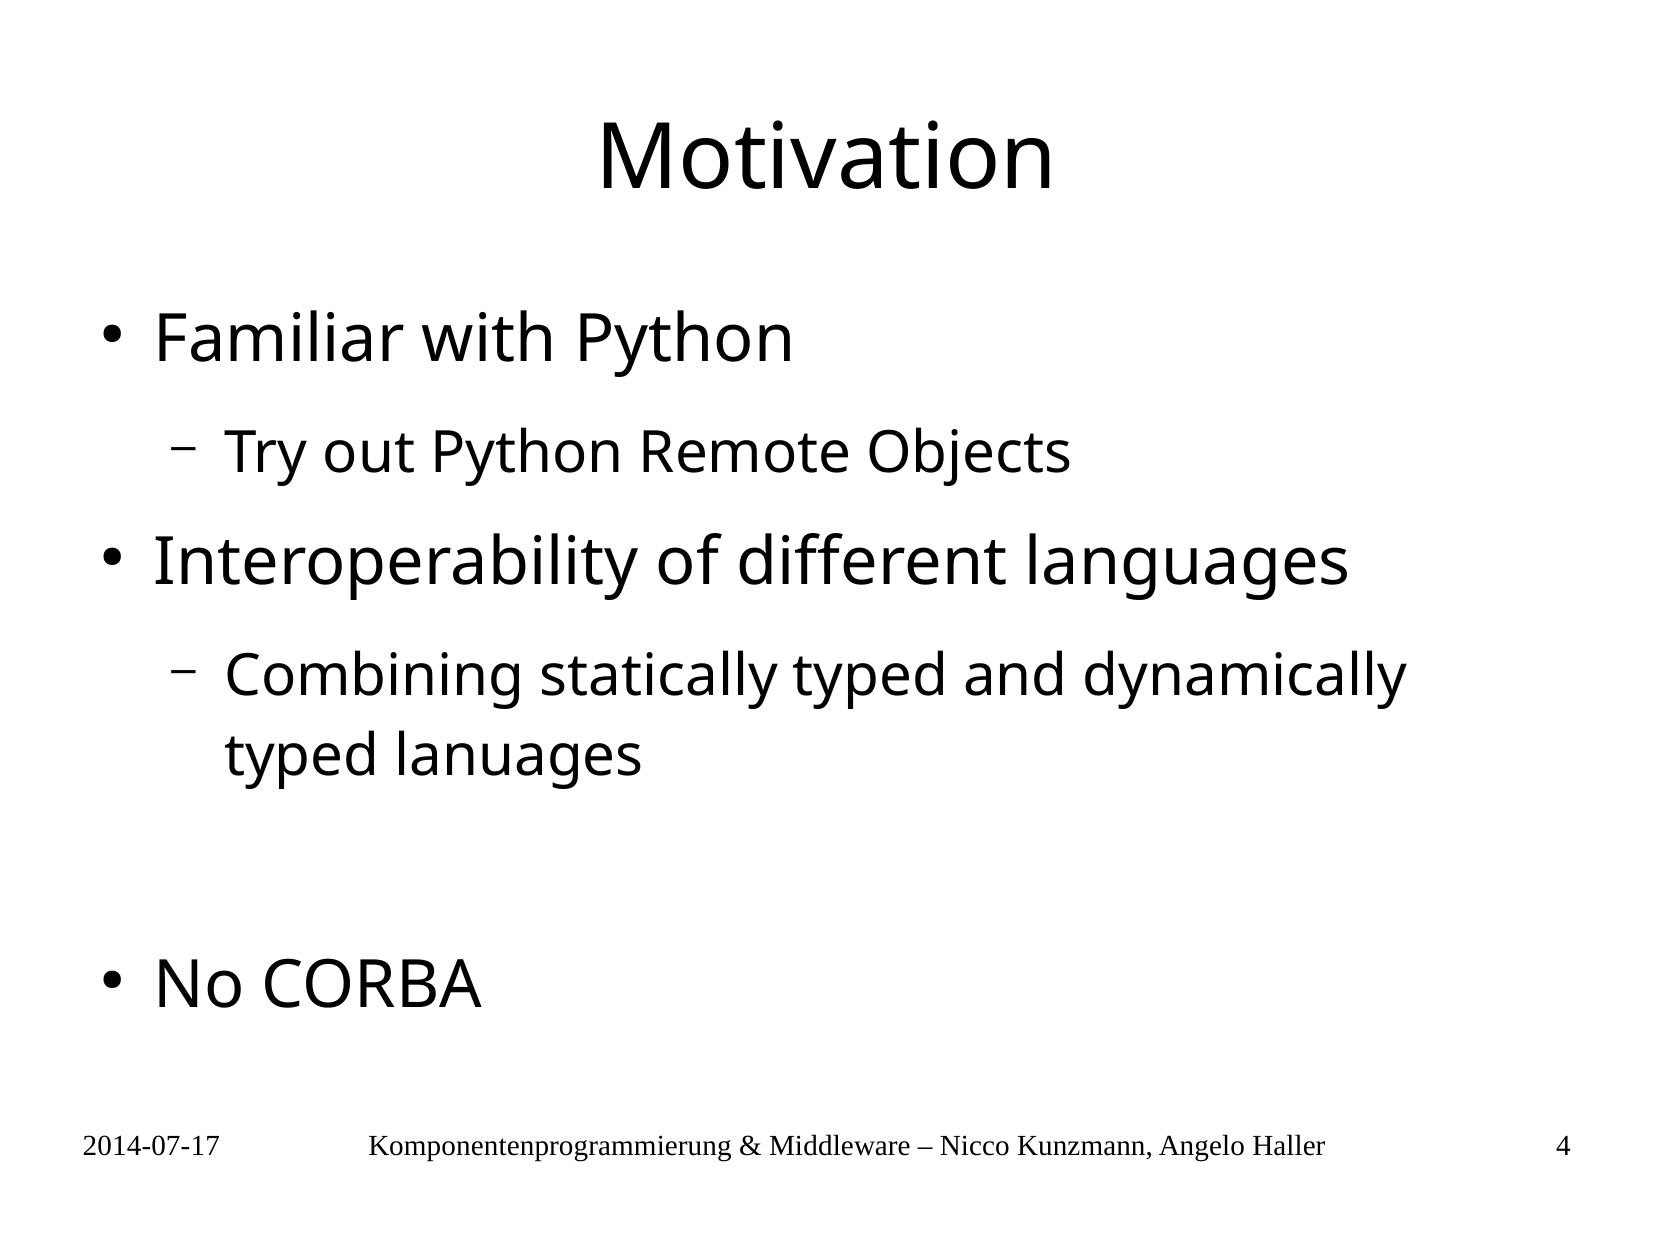

# Motivation
Familiar with Python
Try out Python Remote Objects
Interoperability of different languages
Combining statically typed and dynamically typed lanuages
No CORBA
2014-07-17
Komponentenprogrammierung & Middleware – Nicco Kunzmann, Angelo Haller
4